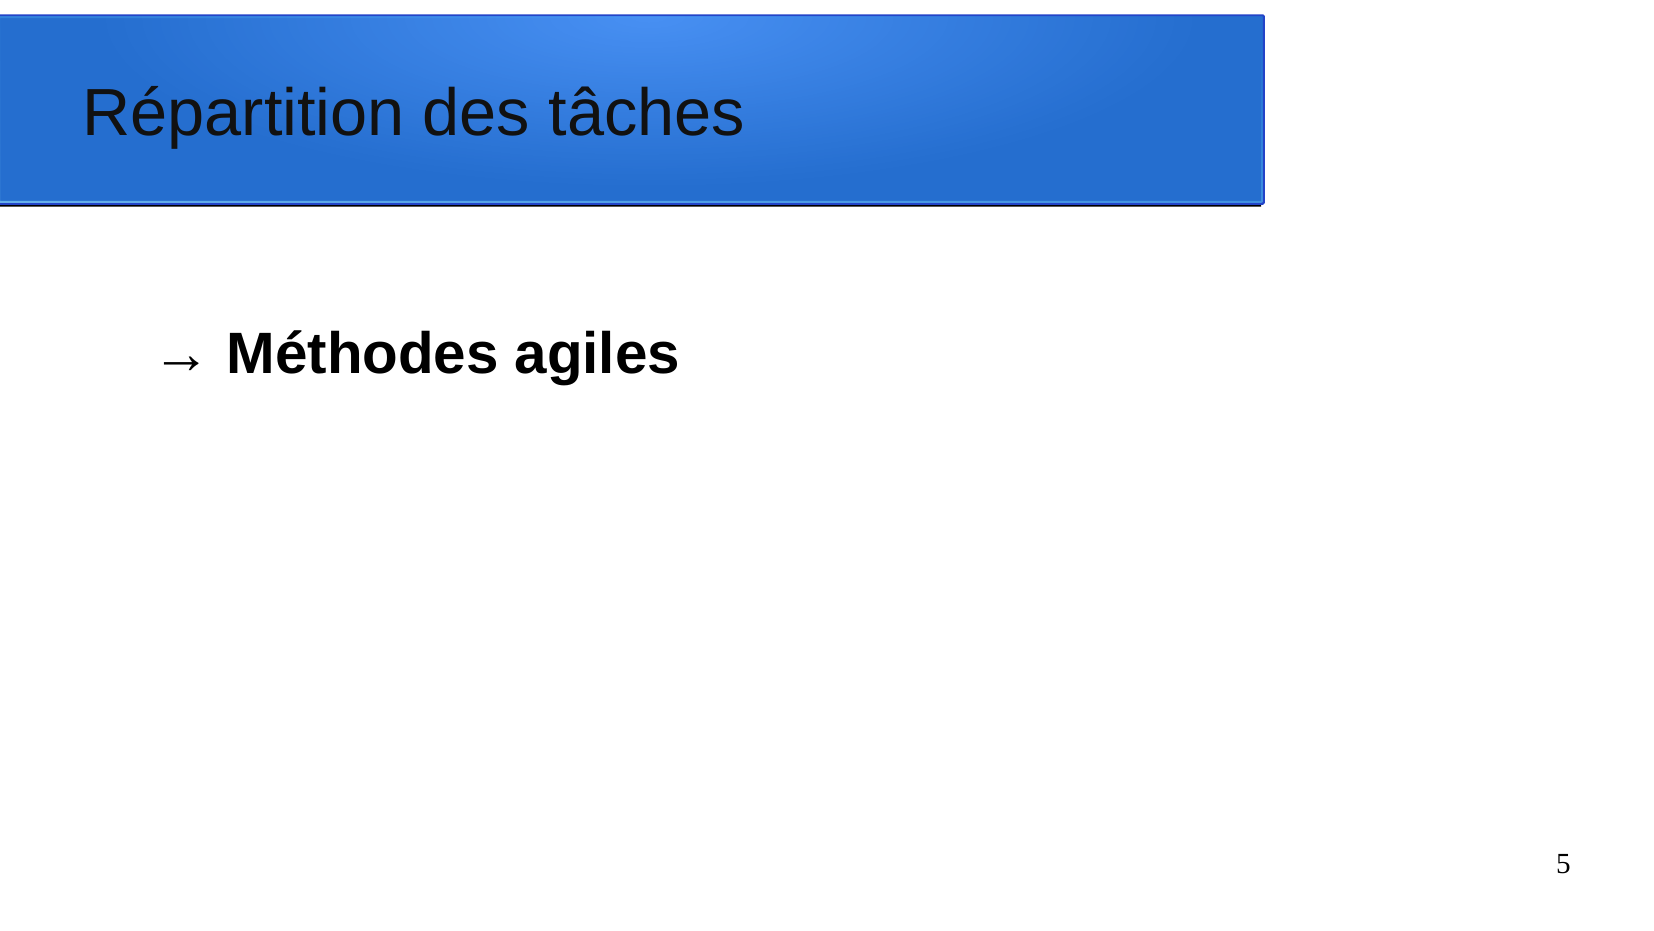

# Répartition des tâches
→ Méthodes agiles
5